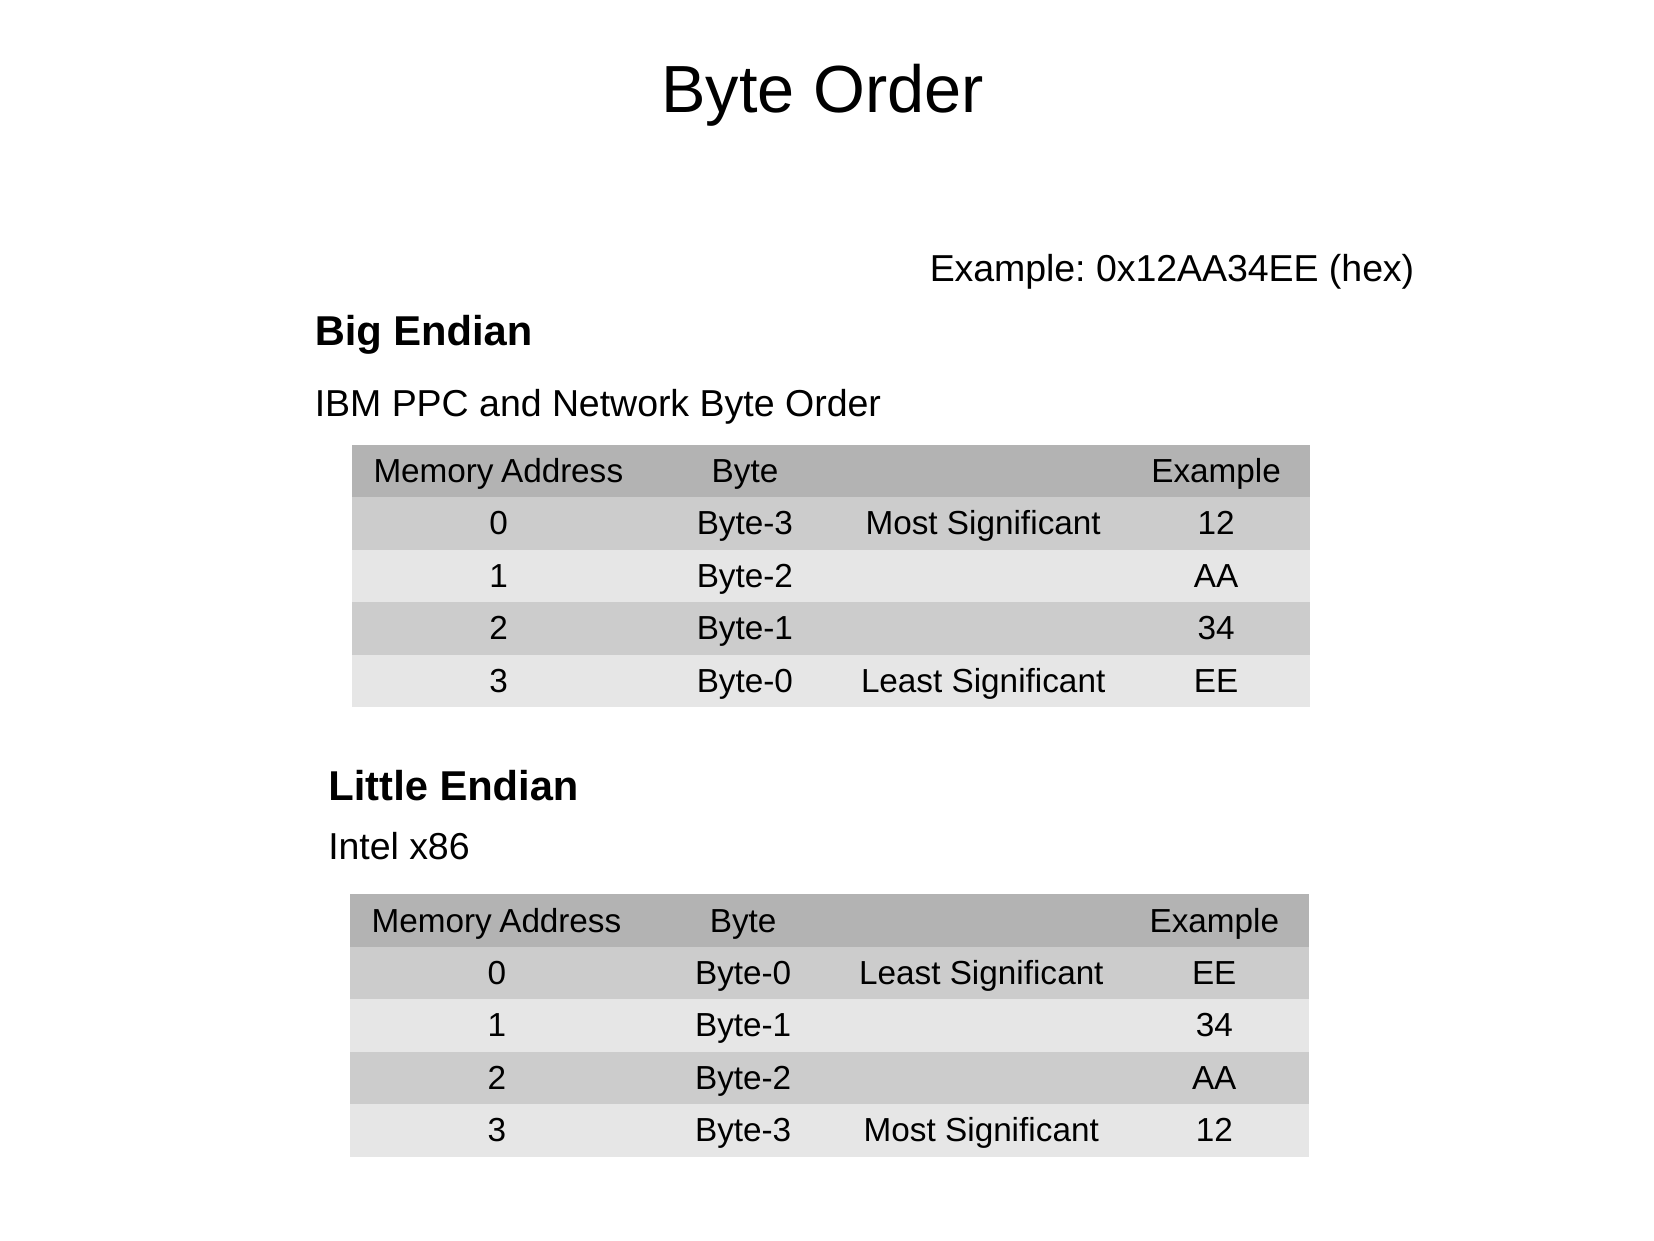

Byte Order
Example: 0x12AA34EE (hex)
Big Endian
IBM PPC and Network Byte Order
| Memory Address | Byte | | Example |
| --- | --- | --- | --- |
| 0 | Byte-3 | Most Significant | 12 |
| 1 | Byte-2 | | AA |
| 2 | Byte-1 | | 34 |
| 3 | Byte-0 | Least Significant | EE |
Little Endian
Intel x86
| Memory Address | Byte | | Example |
| --- | --- | --- | --- |
| 0 | Byte-0 | Least Significant | EE |
| 1 | Byte-1 | | 34 |
| 2 | Byte-2 | | AA |
| 3 | Byte-3 | Most Significant | 12 |